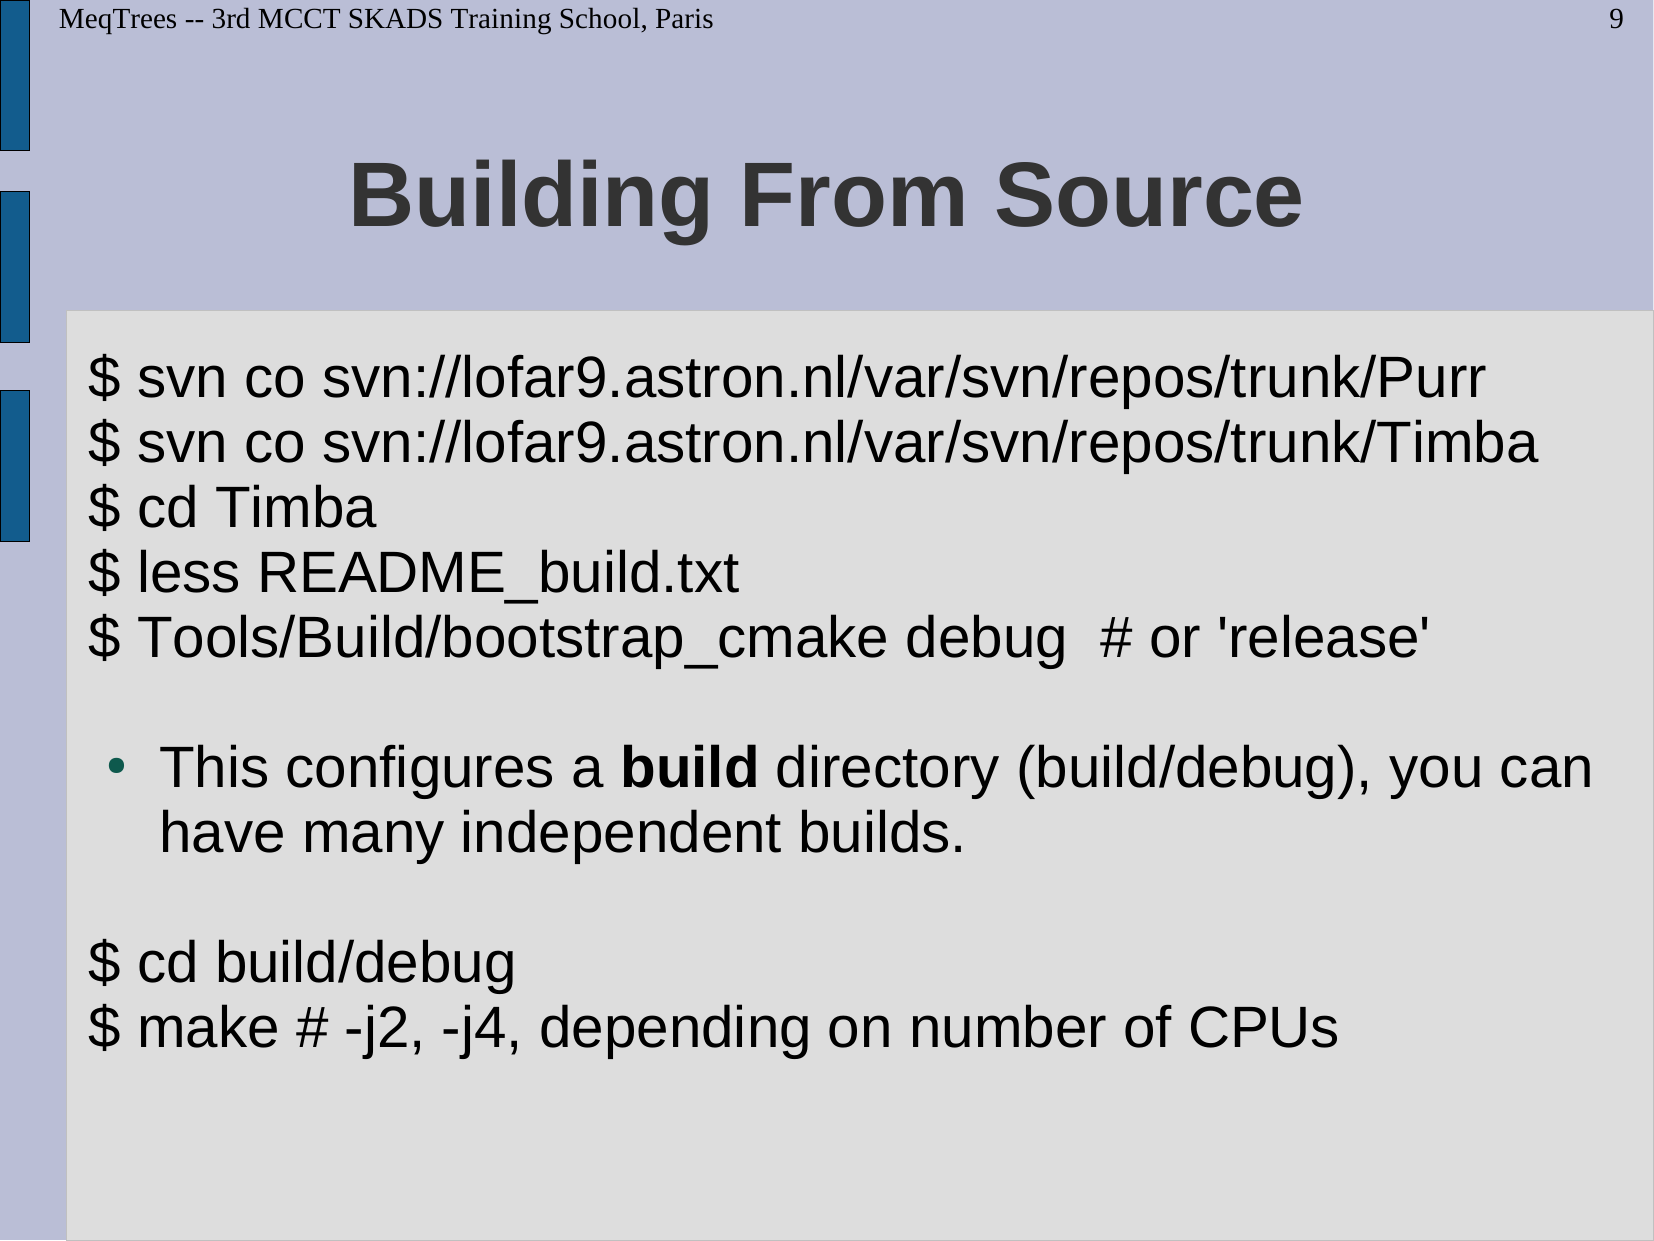

MeqTrees -- 3rd MCCT SKADS Training School, Paris
9
# Building From Source
$ svn co svn://lofar9.astron.nl/var/svn/repos/trunk/Purr
$ svn co svn://lofar9.astron.nl/var/svn/repos/trunk/Timba
$ cd Timba
$ less README_build.txt
$ Tools/Build/bootstrap_cmake debug # or 'release'
This configures a build directory (build/debug), you can have many independent builds.
$ cd build/debug
$ make # -j2, -j4, depending on number of CPUs